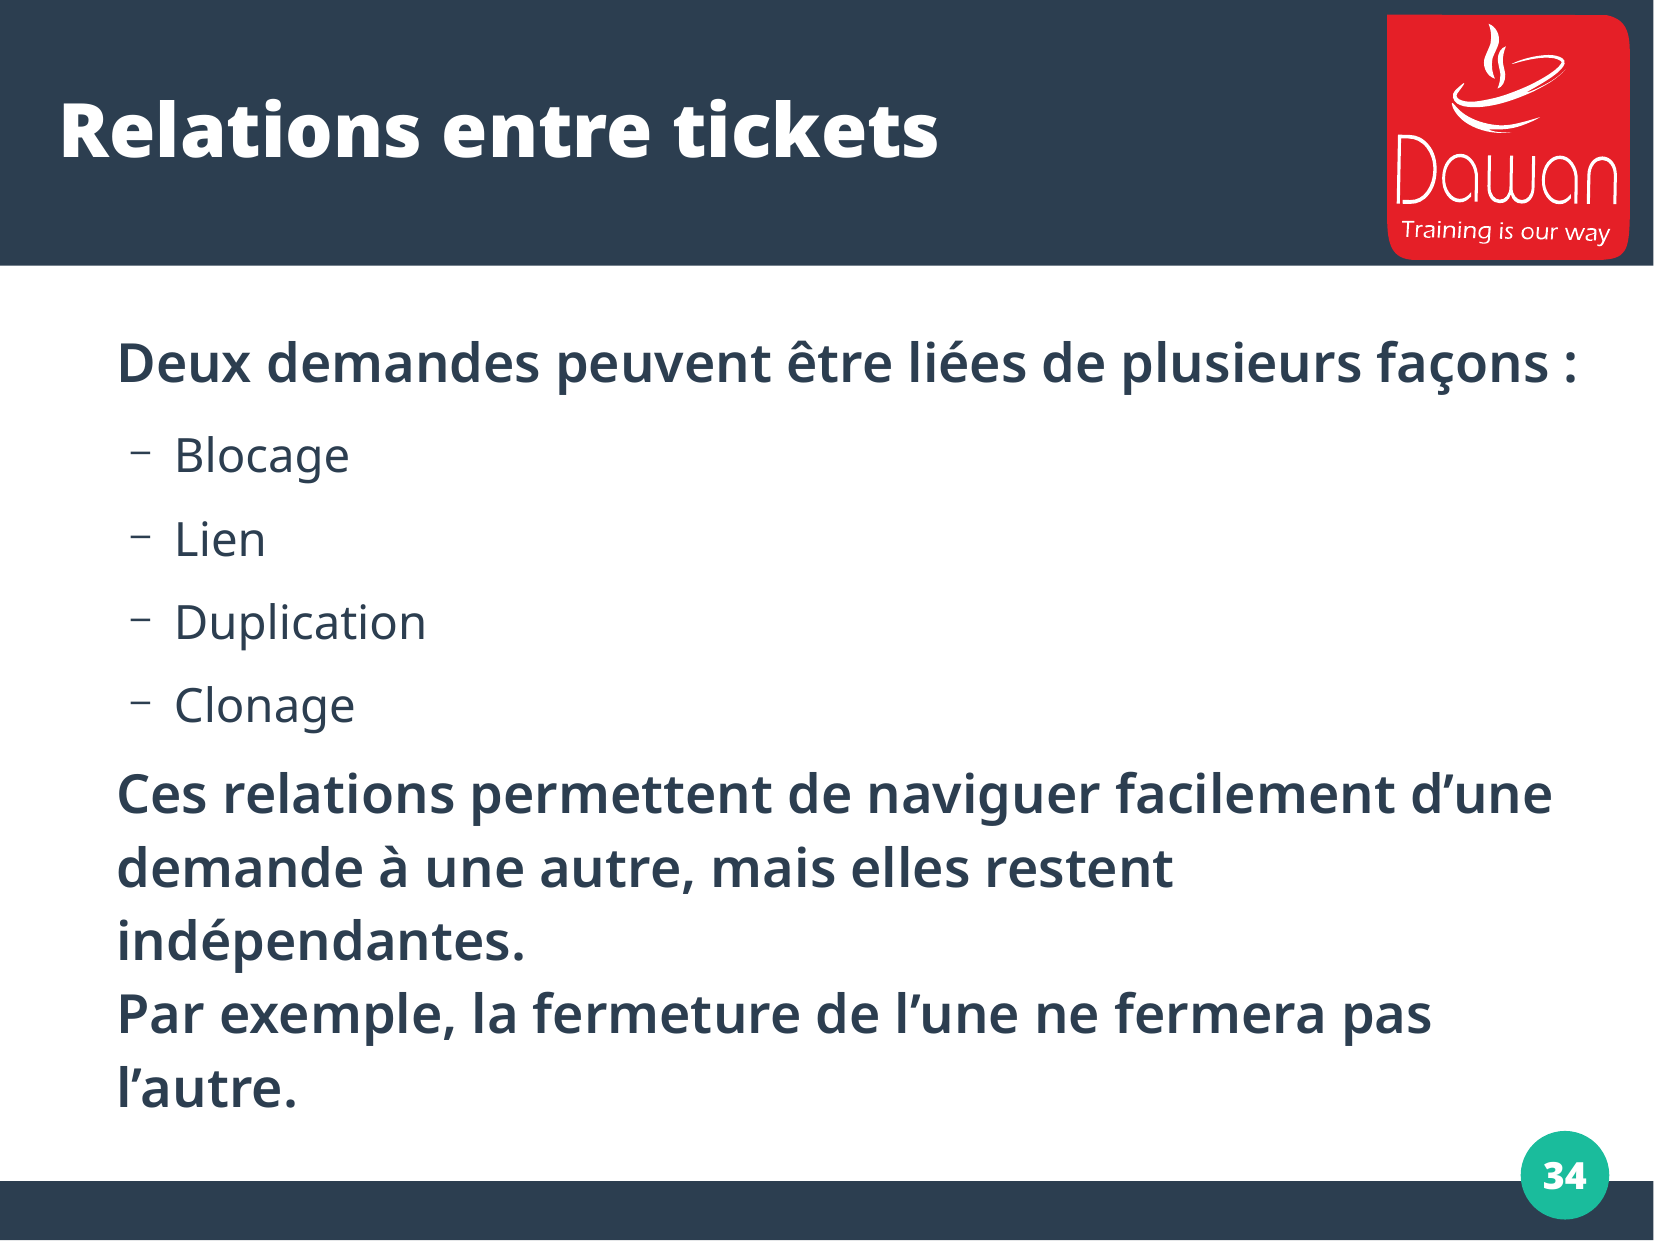

# Relations entre tickets
Deux demandes peuvent être liées de plusieurs façons :
Blocage
Lien
Duplication
Clonage
Ces relations permettent de naviguer facilement d’une demande à une autre, mais elles restent indépendantes.
Par exemple, la fermeture de l’une ne fermera pas l’autre.
34